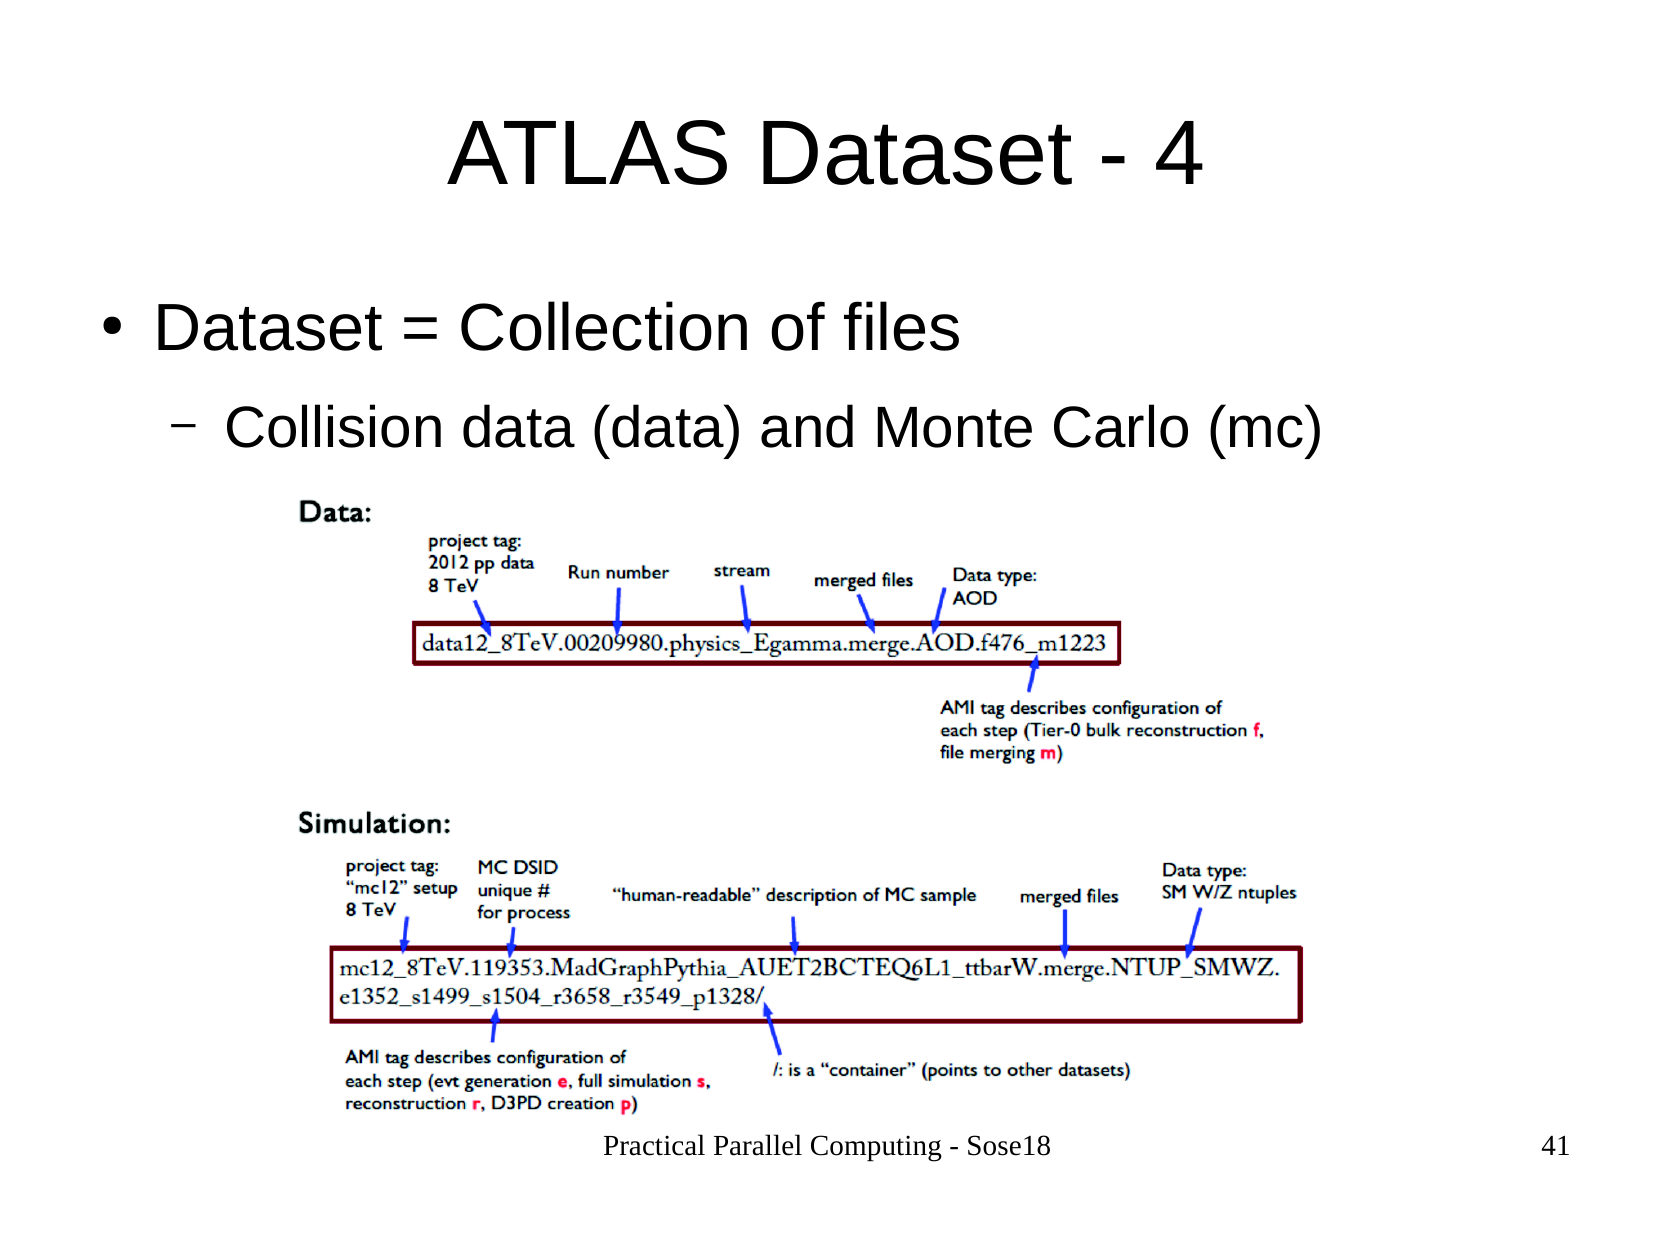

# ATLAS Dataset - 4
Dataset = Collection of files
Collision data (data) and Monte Carlo (mc)
Practical Parallel Computing - Sose18
41